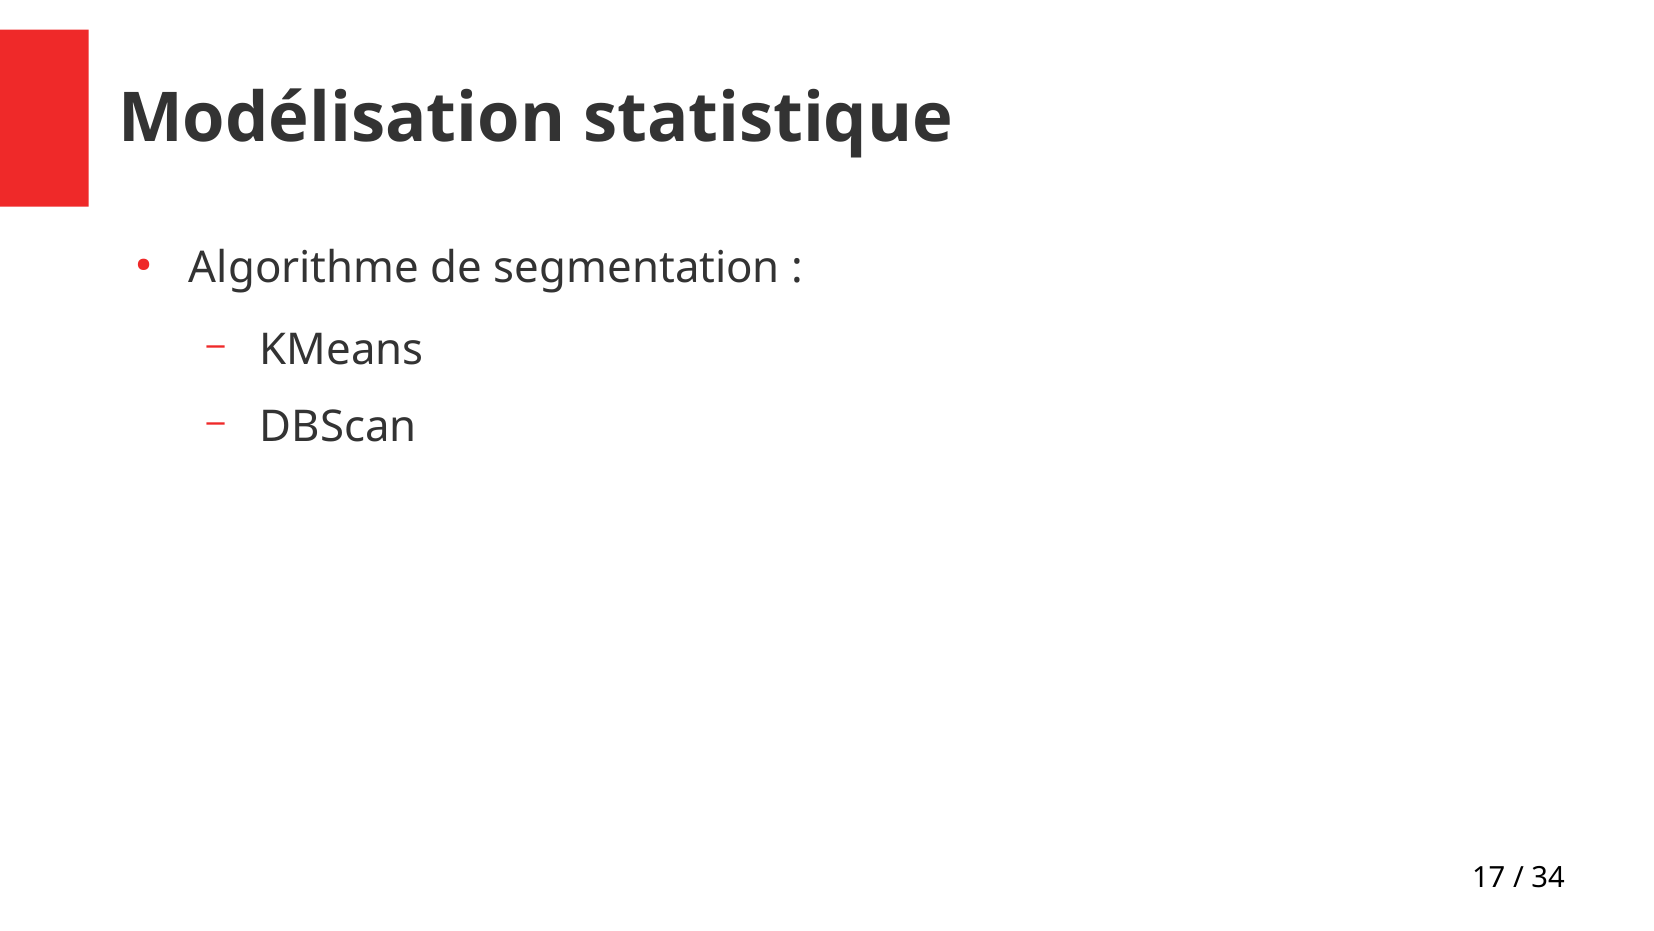

# Modélisation statistique
Algorithme de segmentation :
KMeans
DBScan
17